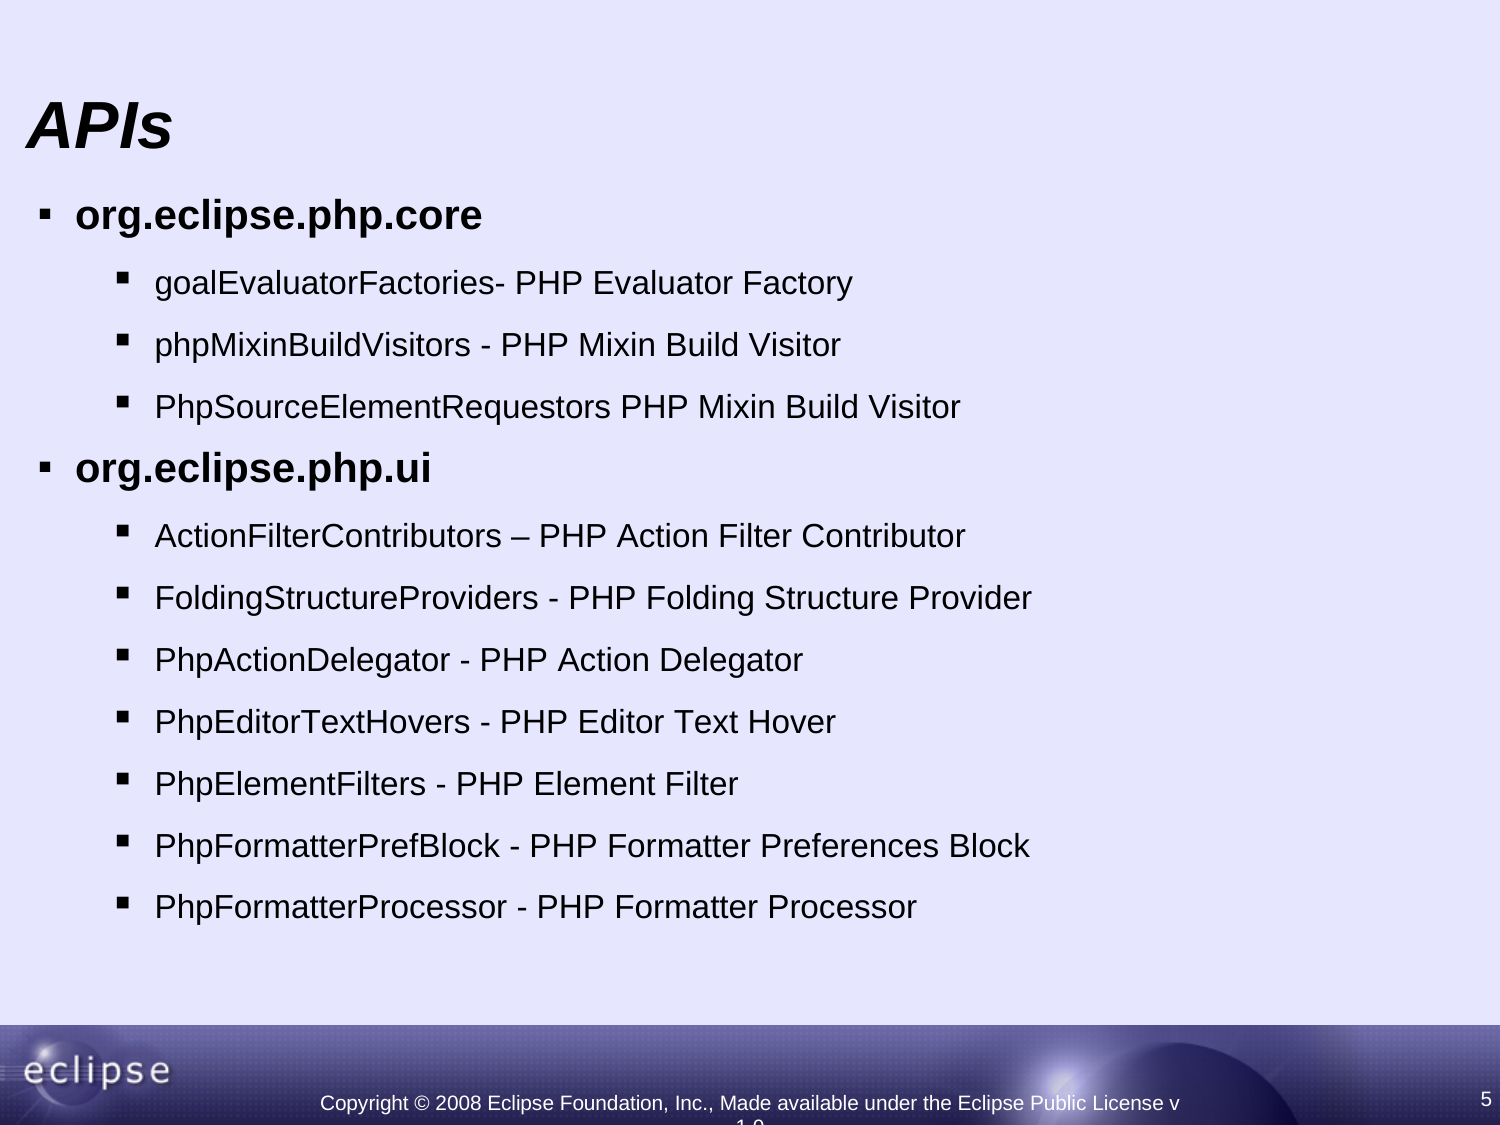

# APIs
org.eclipse.php.core
goalEvaluatorFactories- PHP Evaluator Factory
phpMixinBuildVisitors - PHP Mixin Build Visitor
PhpSourceElementRequestors PHP Mixin Build Visitor
org.eclipse.php.ui
ActionFilterContributors – PHP Action Filter Contributor
FoldingStructureProviders - PHP Folding Structure Provider
PhpActionDelegator - PHP Action Delegator
PhpEditorTextHovers - PHP Editor Text Hover
PhpElementFilters - PHP Element Filter
PhpFormatterPrefBlock - PHP Formatter Preferences Block
PhpFormatterProcessor - PHP Formatter Processor
5